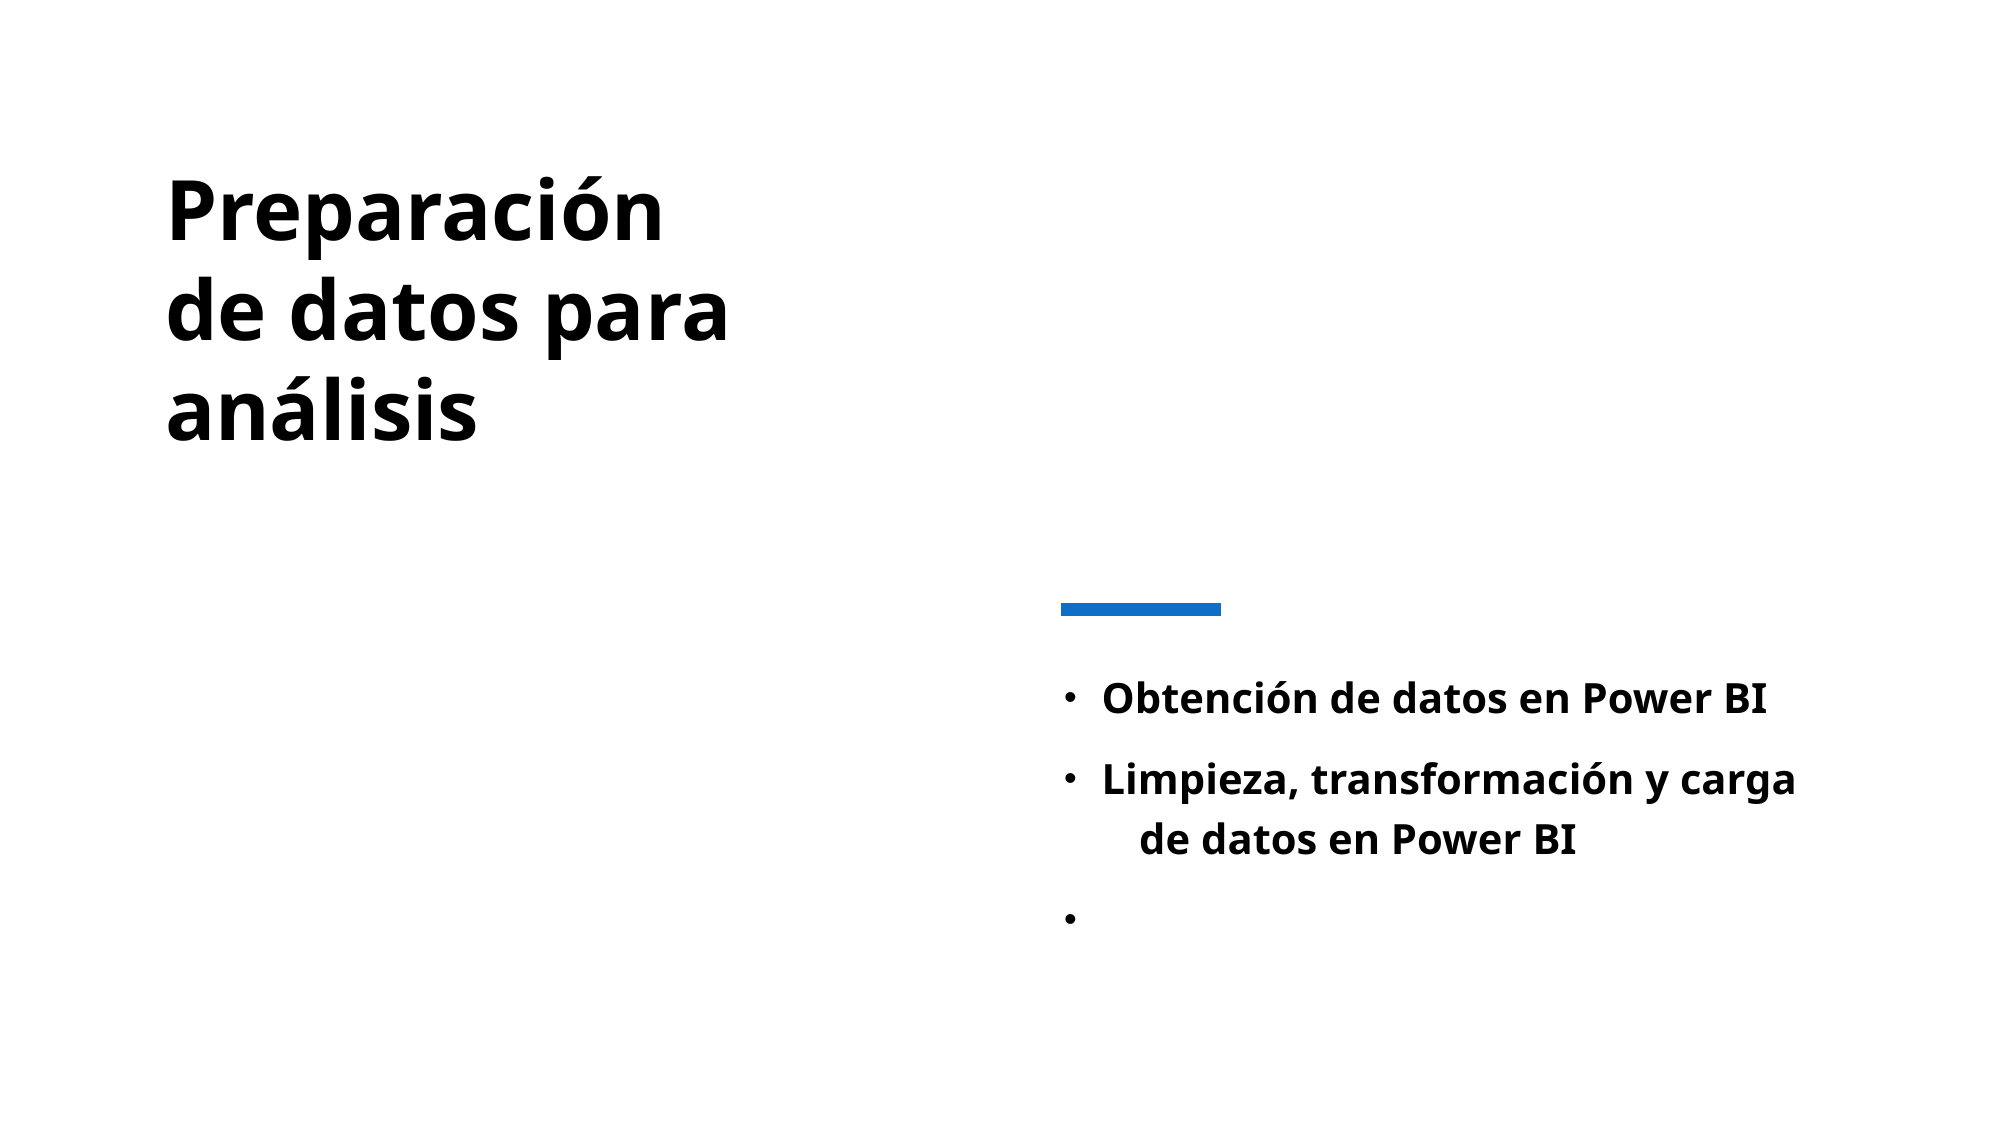

# Preparación de datos para análisis
Obtención de datos en Power BI
Limpieza, transformación y carga de datos en Power BI